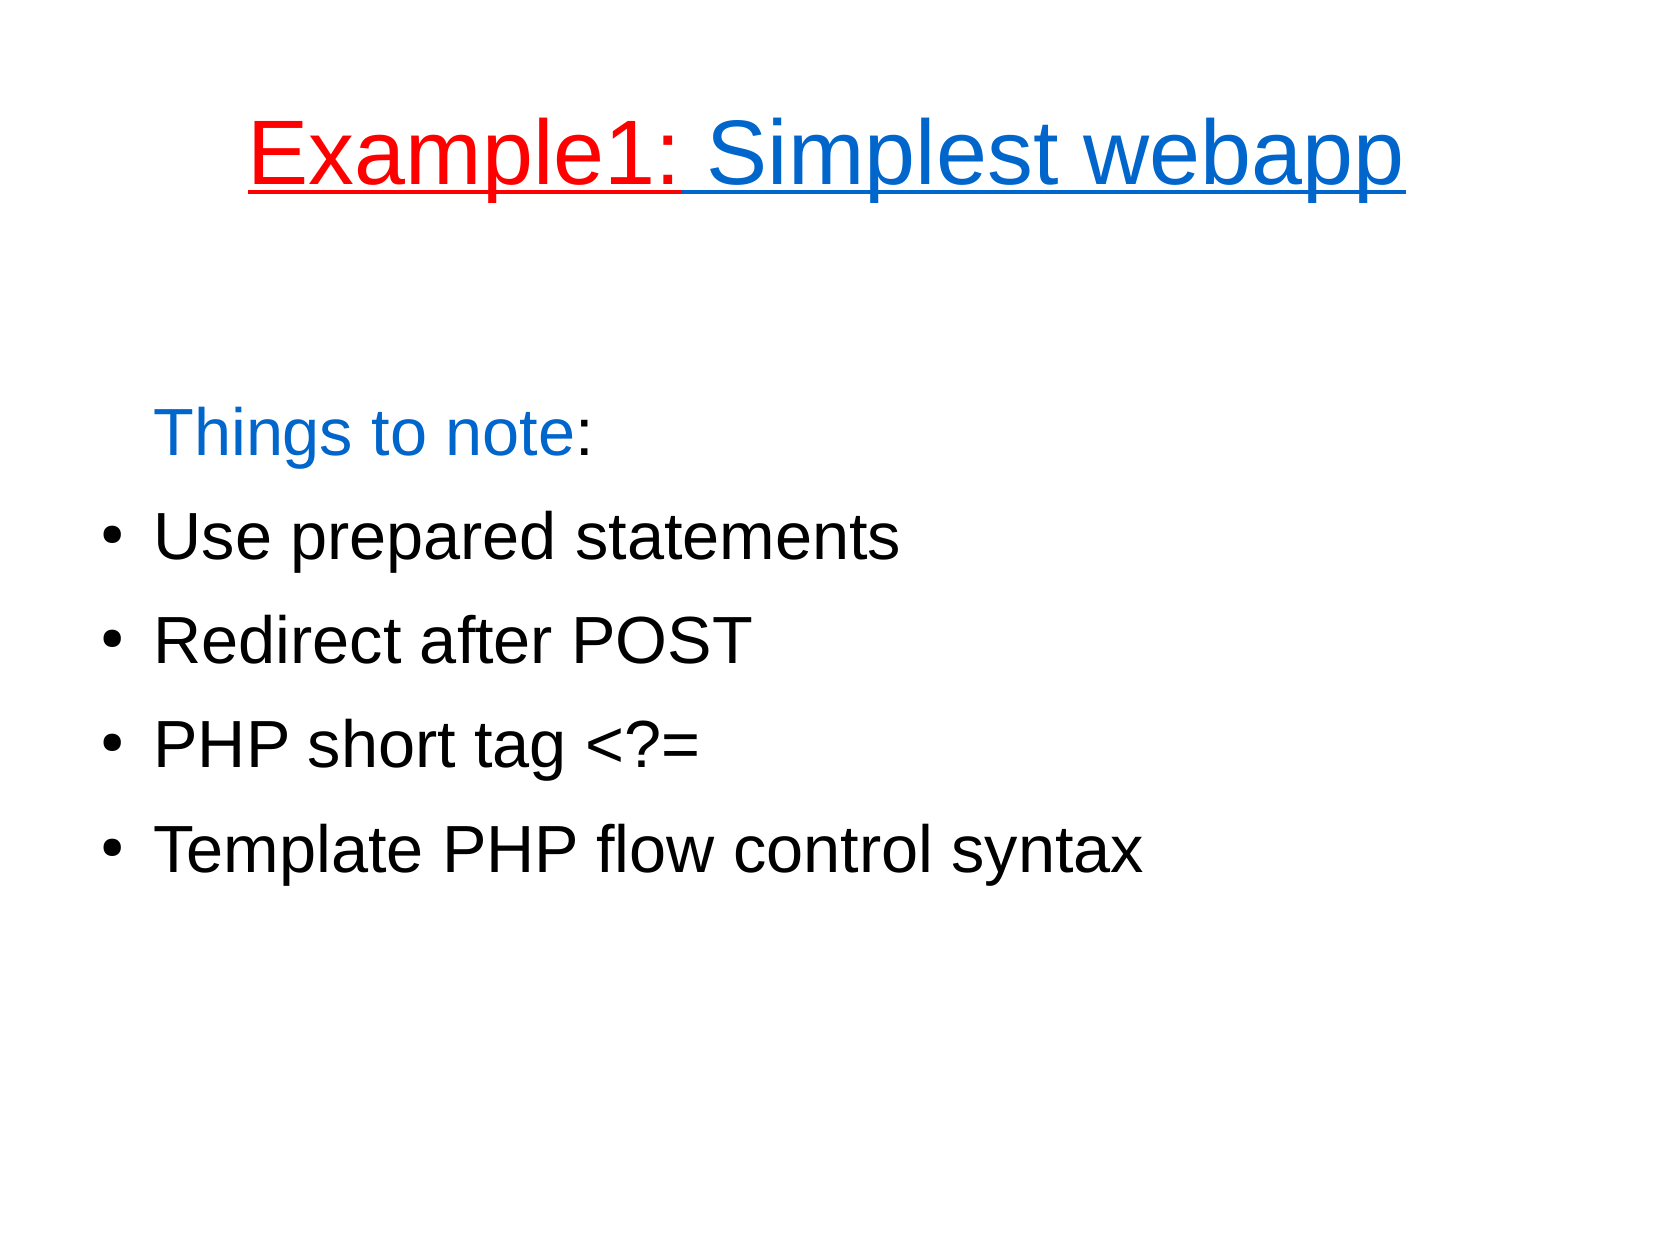

# Example1: Simplest webapp
Things to note:
Use prepared statements
Redirect after POST
PHP short tag <?=
Template PHP flow control syntax